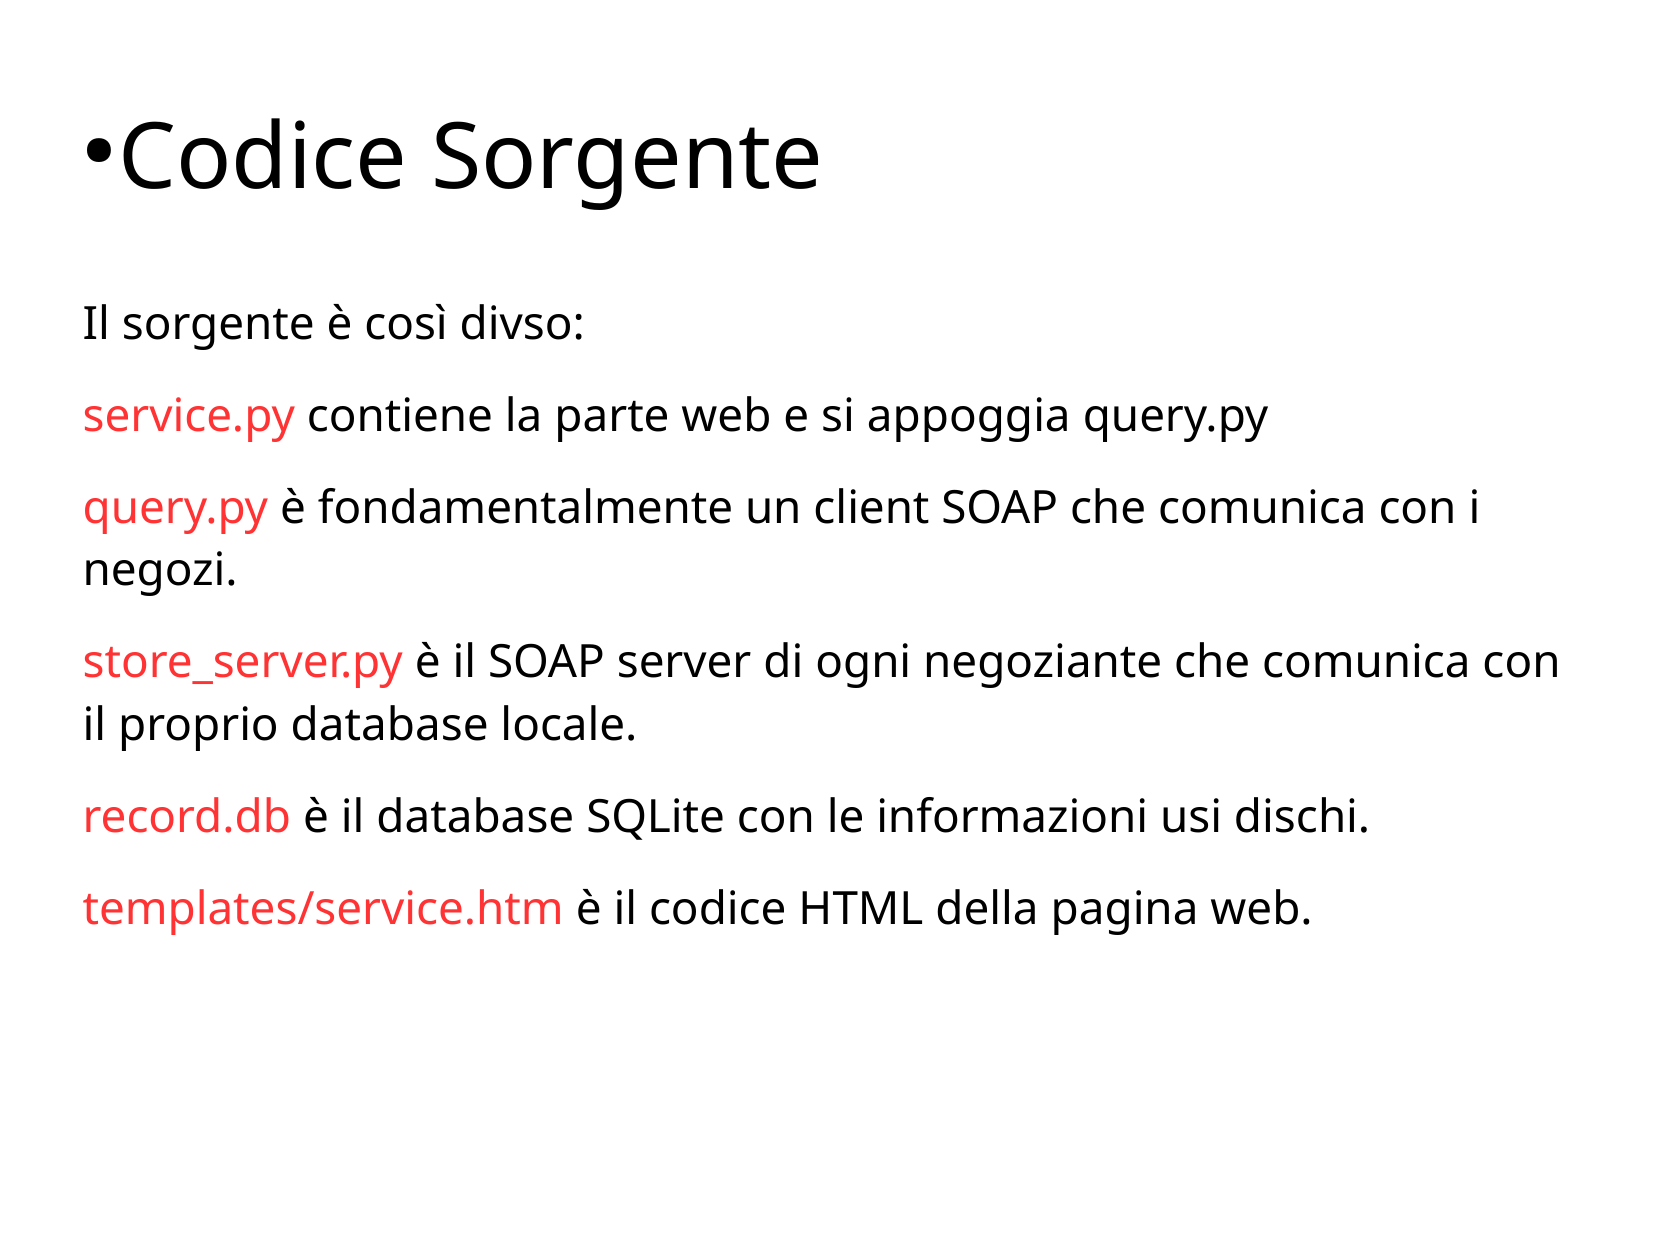

# Codice Sorgente
Il sorgente è così divso:
service.py contiene la parte web e si appoggia query.py
query.py è fondamentalmente un client SOAP che comunica con i negozi.
store_server.py è il SOAP server di ogni negoziante che comunica con il proprio database locale.
record.db è il database SQLite con le informazioni usi dischi.
templates/service.htm è il codice HTML della pagina web.